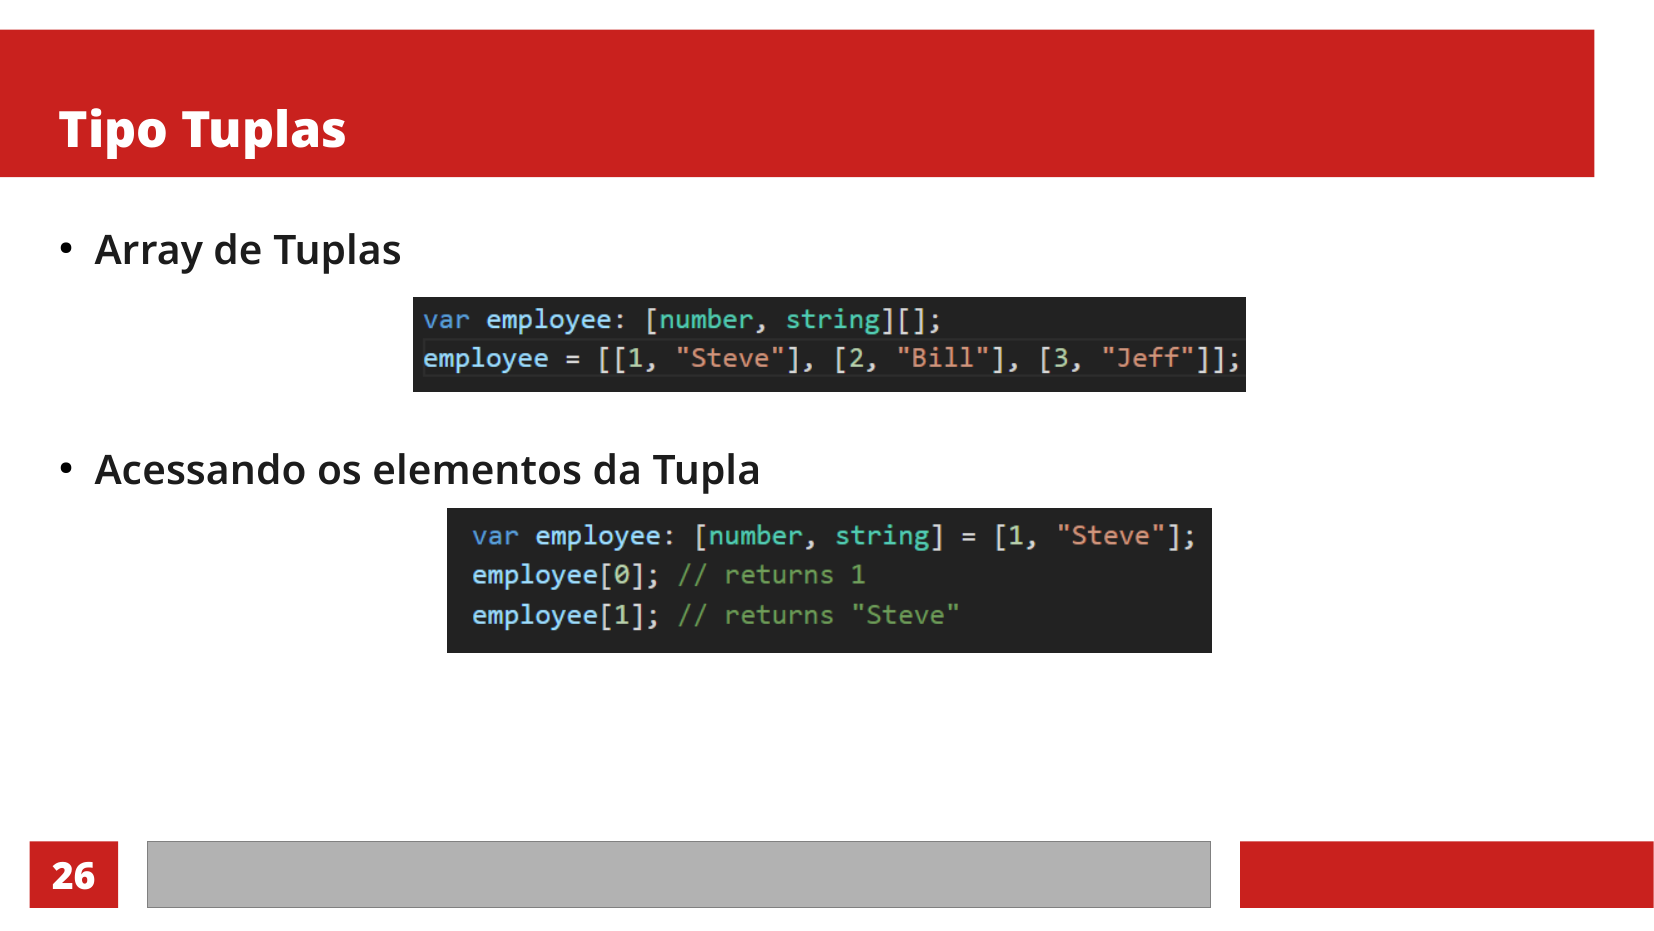

# Tipo Tuplas
Array de Tuplas
Acessando os elementos da Tupla
26